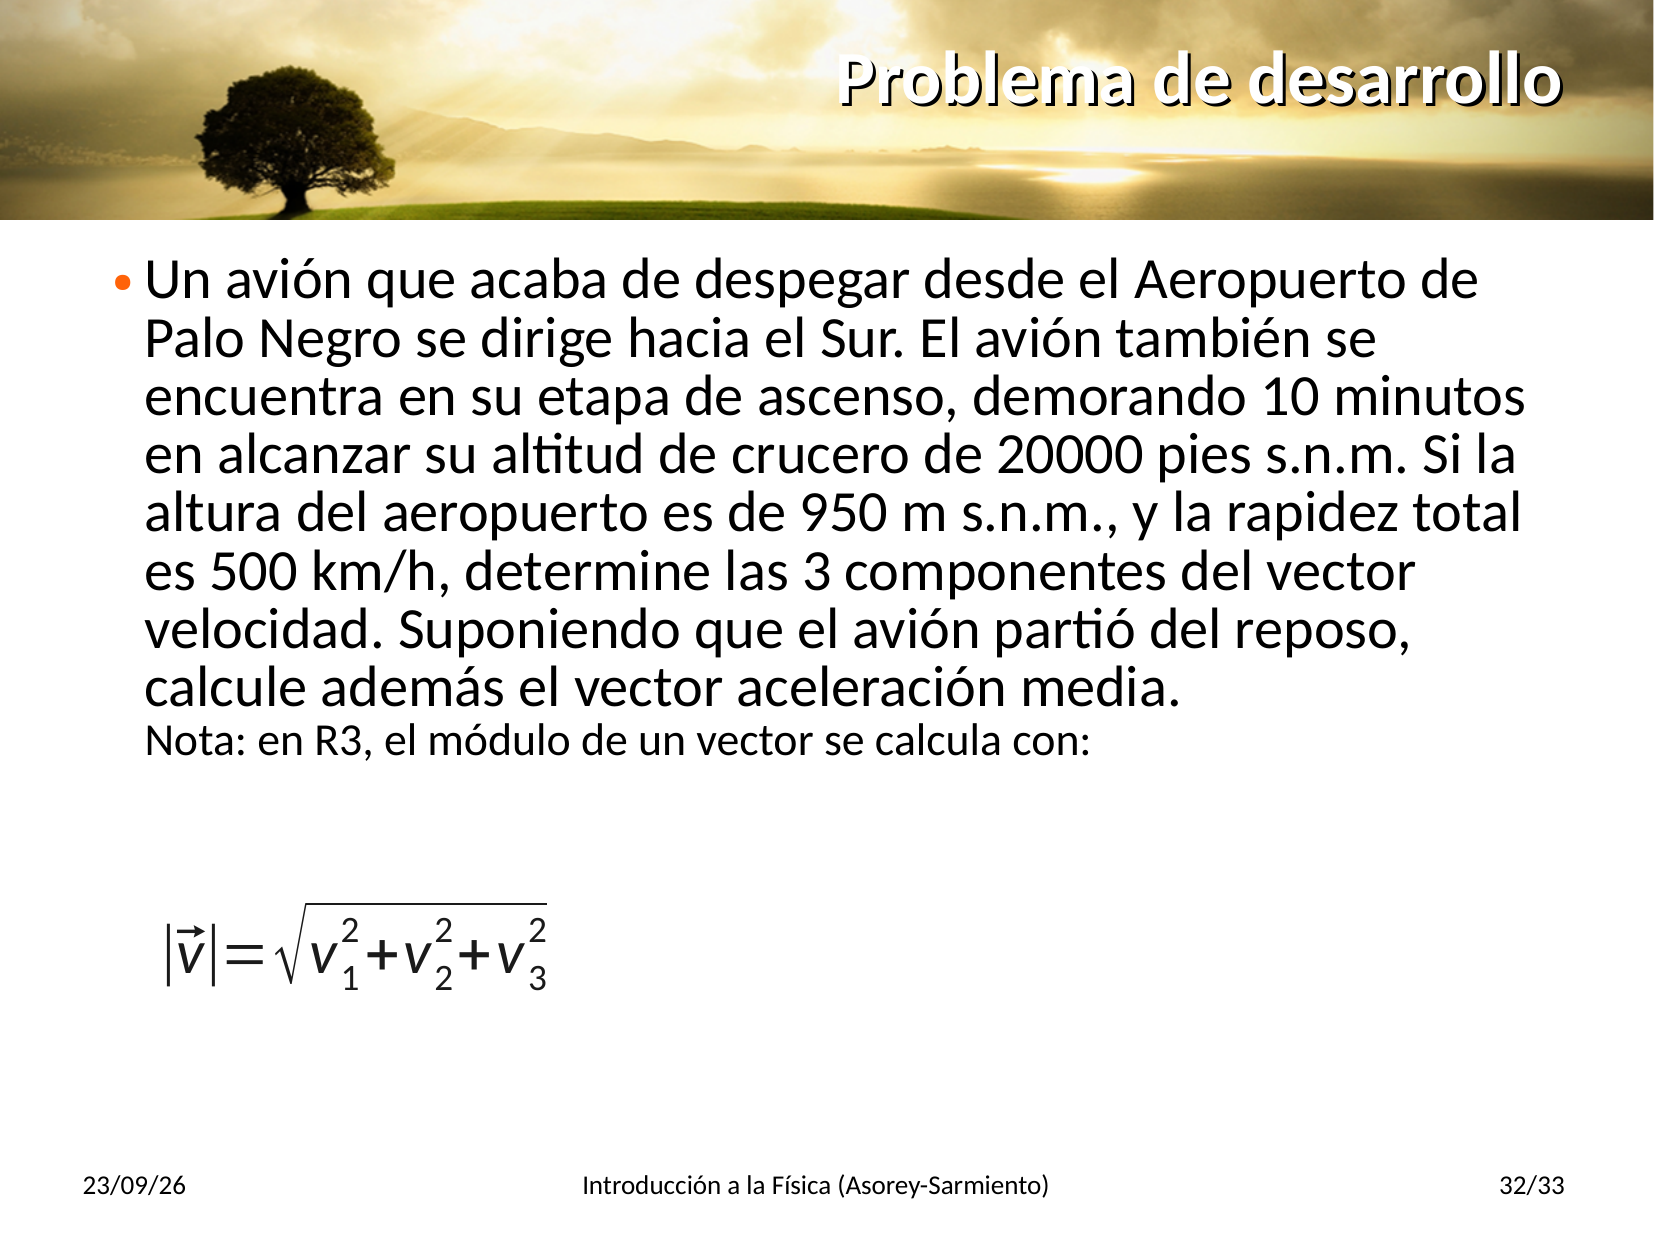

# Problema de desarrollo
Un avión que acaba de despegar desde el Aeropuerto de Palo Negro se dirige hacia el Sur. El avión también se encuentra en su etapa de ascenso, demorando 10 minutos en alcanzar su altitud de crucero de 20000 pies s.n.m. Si la altura del aeropuerto es de 950 m s.n.m., y la rapidez total es 500 km/h, determine las 3 componentes del vector velocidad. Suponiendo que el avión partió del reposo, calcule además el vector aceleración media.
Nota: en R3, el módulo de un vector se calcula con:
Introducción a la Física (Asorey-Sarmiento)
32